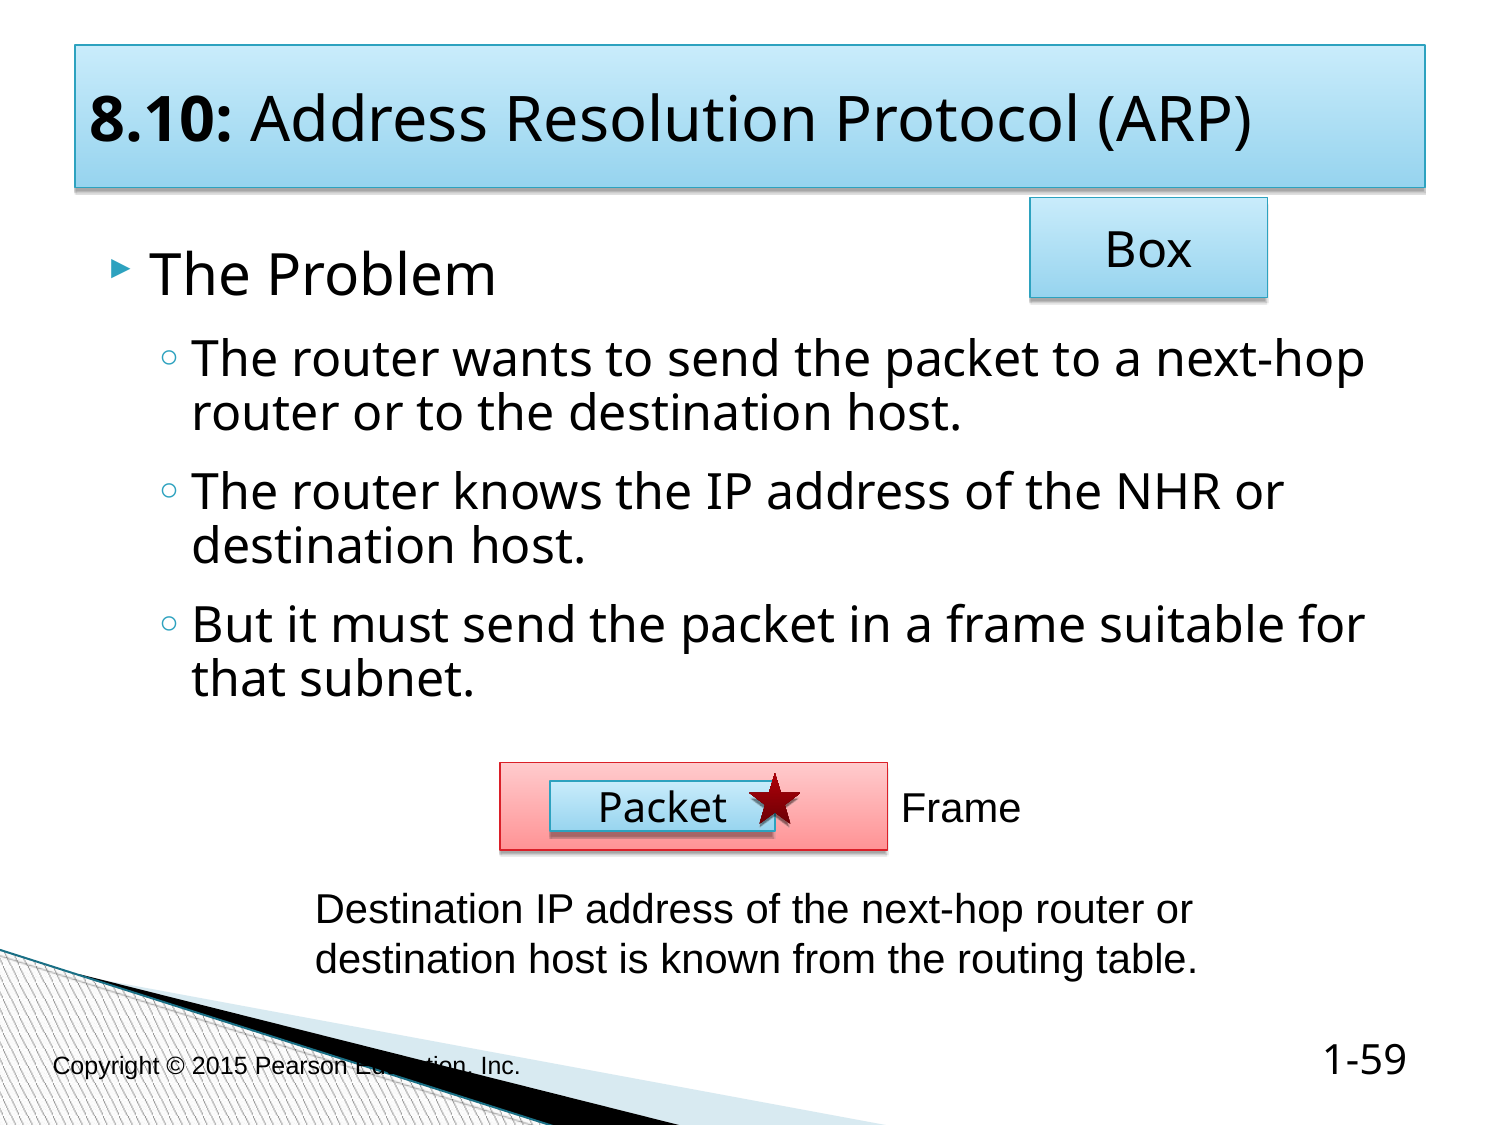

8.10: Address Resolution Protocol (ARP)
Box
# The Problem
The router wants to send the packet to a next-hop router or to the destination host.
The router knows the IP address of the NHR or destination host.
But it must send the packet in a frame suitable for that subnet.
Frame
Packet
Destination IP address of the next-hop router or destination host is known from the routing table.
Copyright © 2015 Pearson Education, Inc.